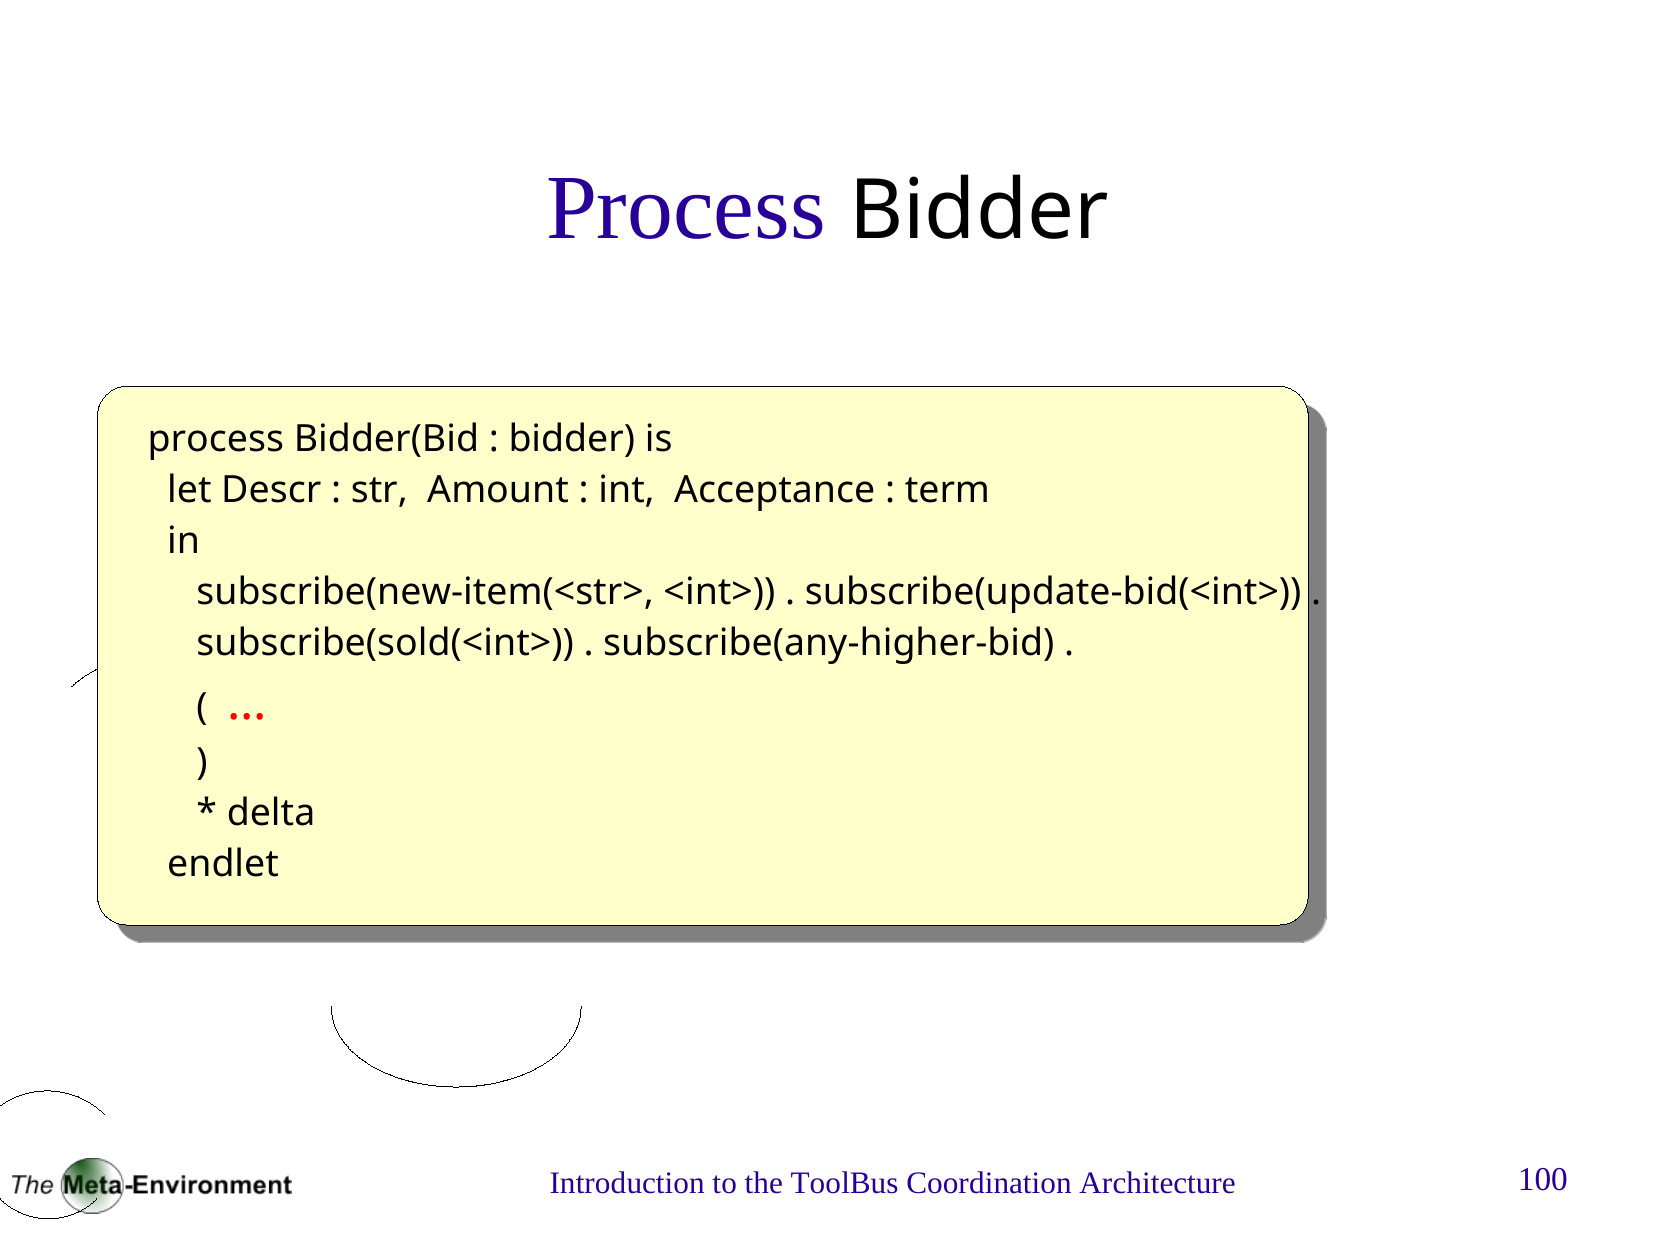

# Process Bidder
process Bidder(Bid : bidder) is
 let Descr : str, Amount : int, Acceptance : term
 in
 subscribe(new-item(<str>, <int>)) . subscribe(update-bid(<int>)) .
 subscribe(sold(<int>)) . subscribe(any-higher-bid) .
 ( ...
 )
 * delta
 endlet